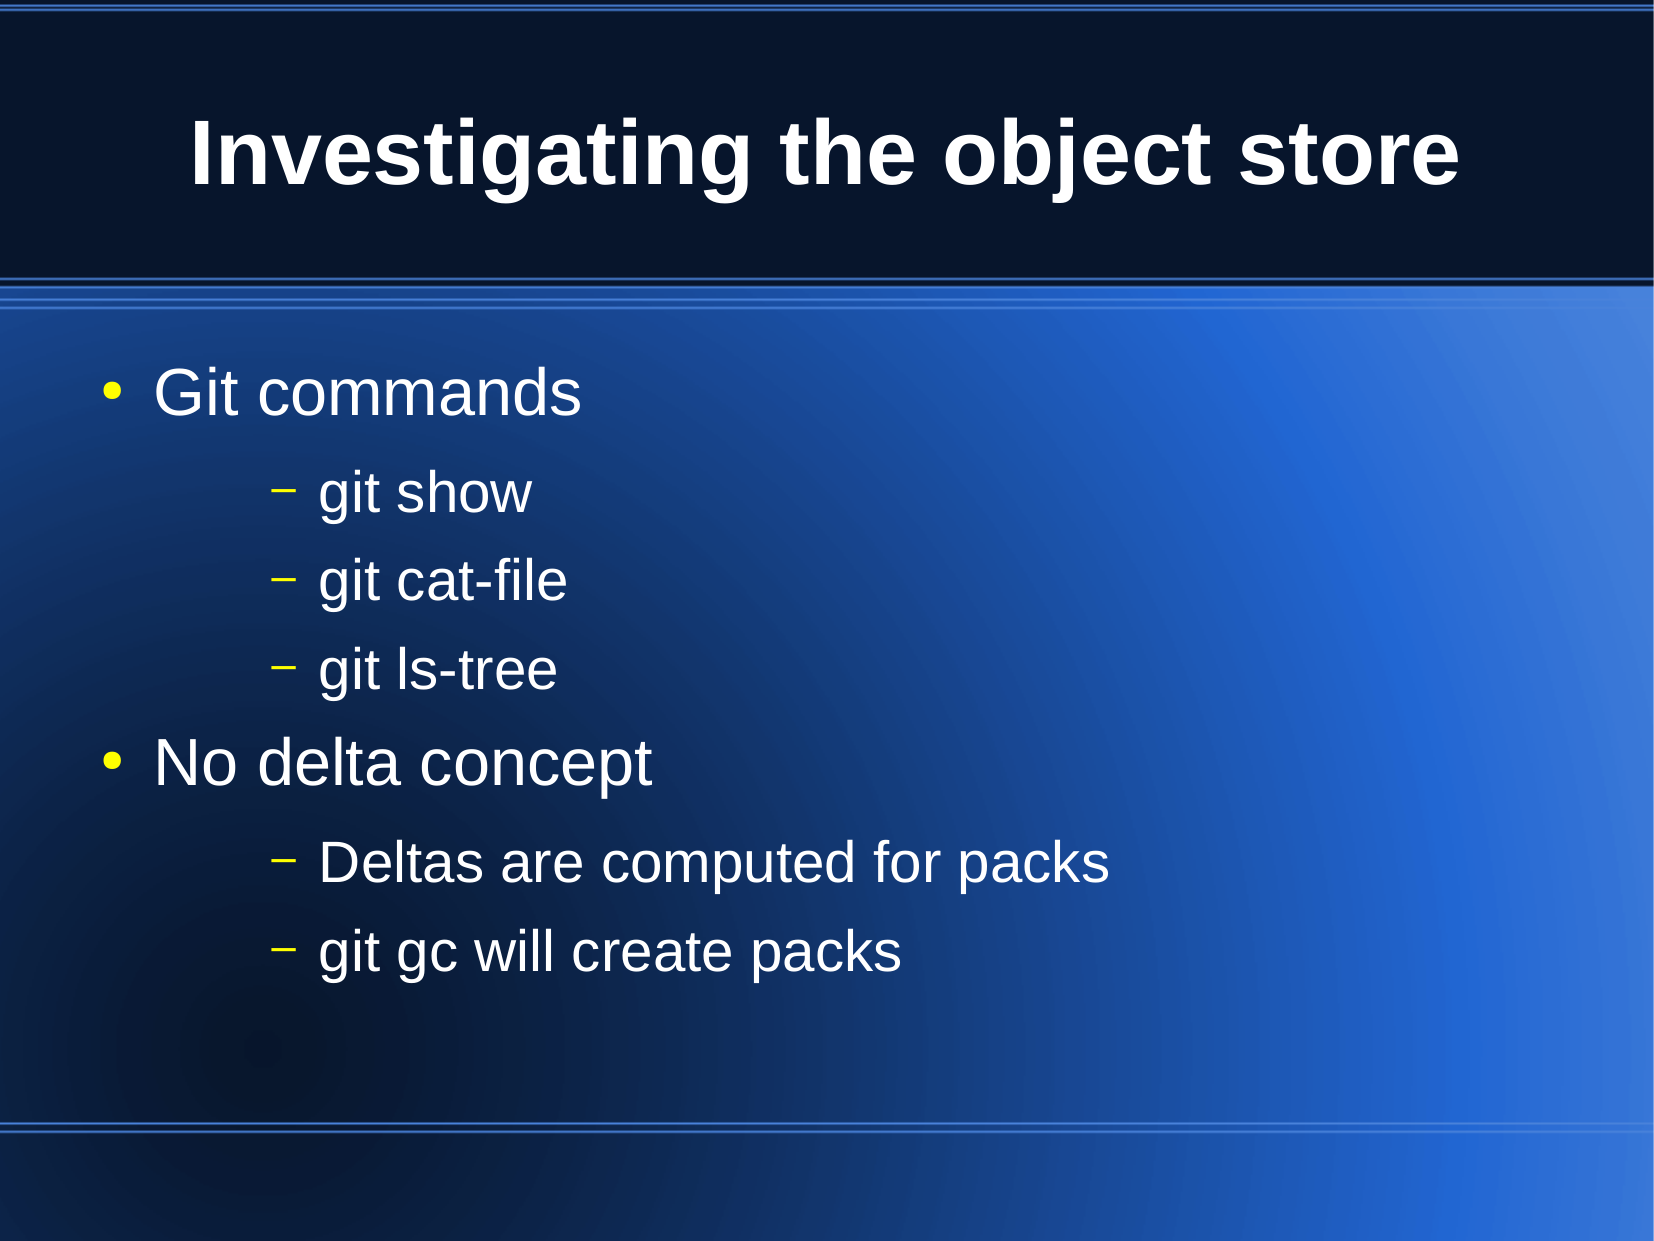

# Investigating the object store
Git commands
git show
git cat-file
git ls-tree
No delta concept
Deltas are computed for packs
git gc will create packs